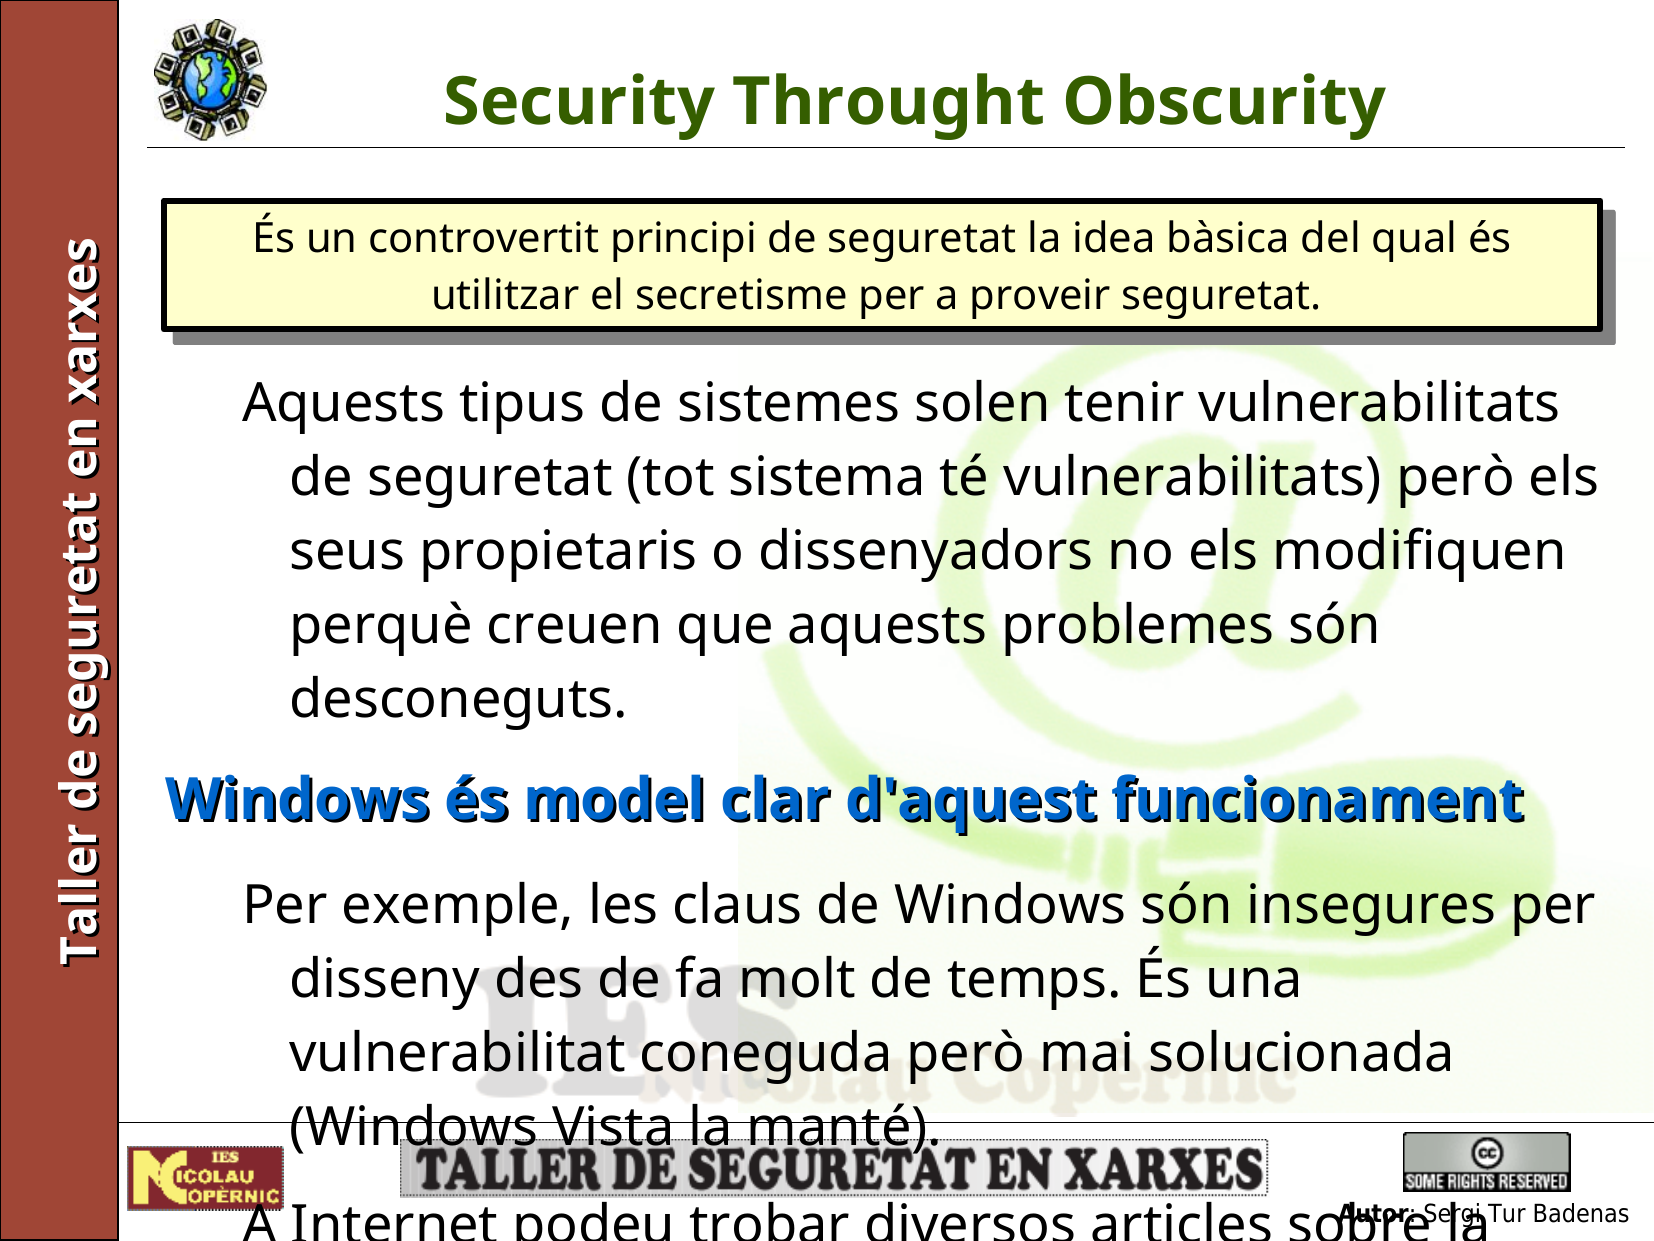

# Security Throught Obscurity
És un controvertit principi de seguretat la idea bàsica del qual és utilitzar el secretisme per a proveir seguretat.
Aquests tipus de sistemes solen tenir vulnerabilitats de seguretat (tot sistema té vulnerabilitats) però els seus propietaris o dissenyadors no els modifiquen perquè creuen que aquests problemes són desconeguts.
Windows és model clar d'aquest funcionament
Per exemple, les claus de Windows són insegures per disseny des de fa molt de temps. És una vulnerabilitat coneguda però mai solucionada (Windows Vista la manté).
A Internet podeu trobar diversos articles sobre la particular lentitud de Microsoft per resoldre bugs i vulnerabilitats.